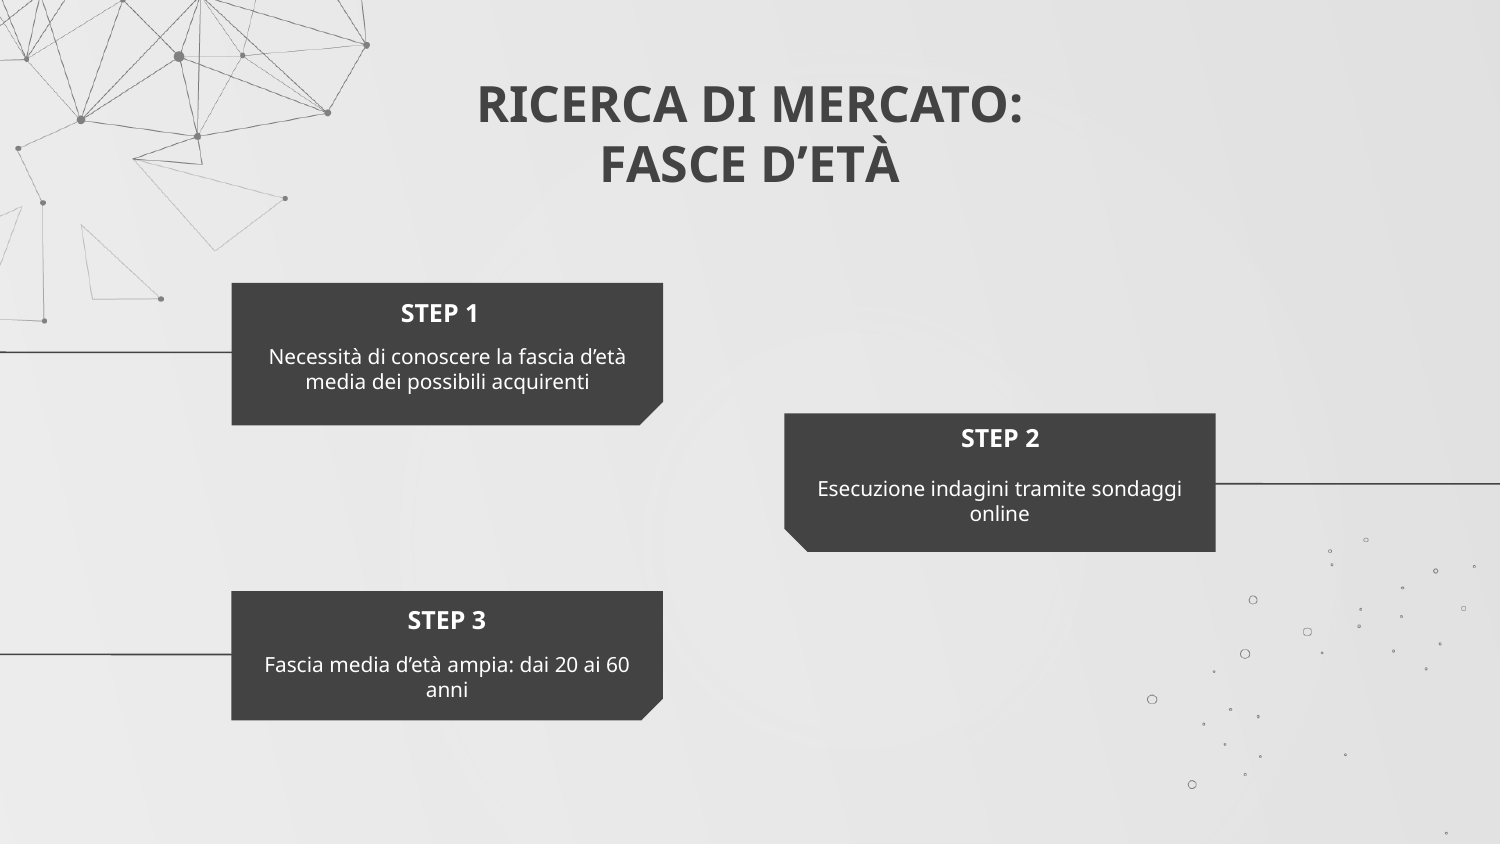

# RICERCA DI MERCATO: FASCE D’ETÀ
STEP 1
Necessità di conoscere la fascia d’età media dei possibili acquirenti
STEP 2
Esecuzione indagini tramite sondaggi online
STEP 3
Fascia media d’età ampia: dai 20 ai 60 anni